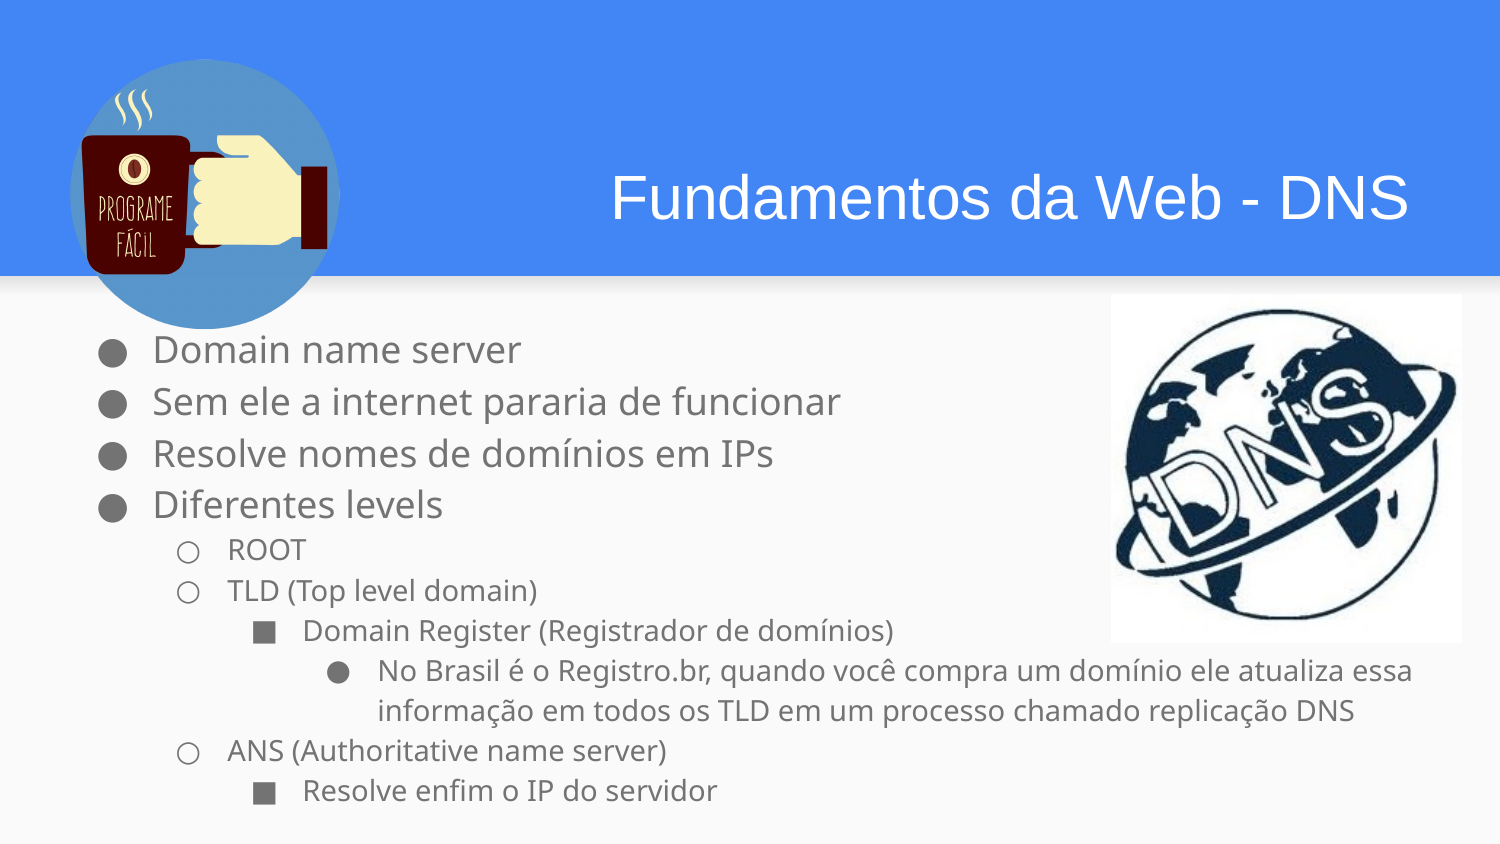

# Fundamentos da Web - DNS
Domain name server
Sem ele a internet pararia de funcionar
Resolve nomes de domínios em IPs
Diferentes levels
ROOT
TLD (Top level domain)
Domain Register (Registrador de domínios)
No Brasil é o Registro.br, quando você compra um domínio ele atualiza essa informação em todos os TLD em um processo chamado replicação DNS
ANS (Authoritative name server)
Resolve enfim o IP do servidor